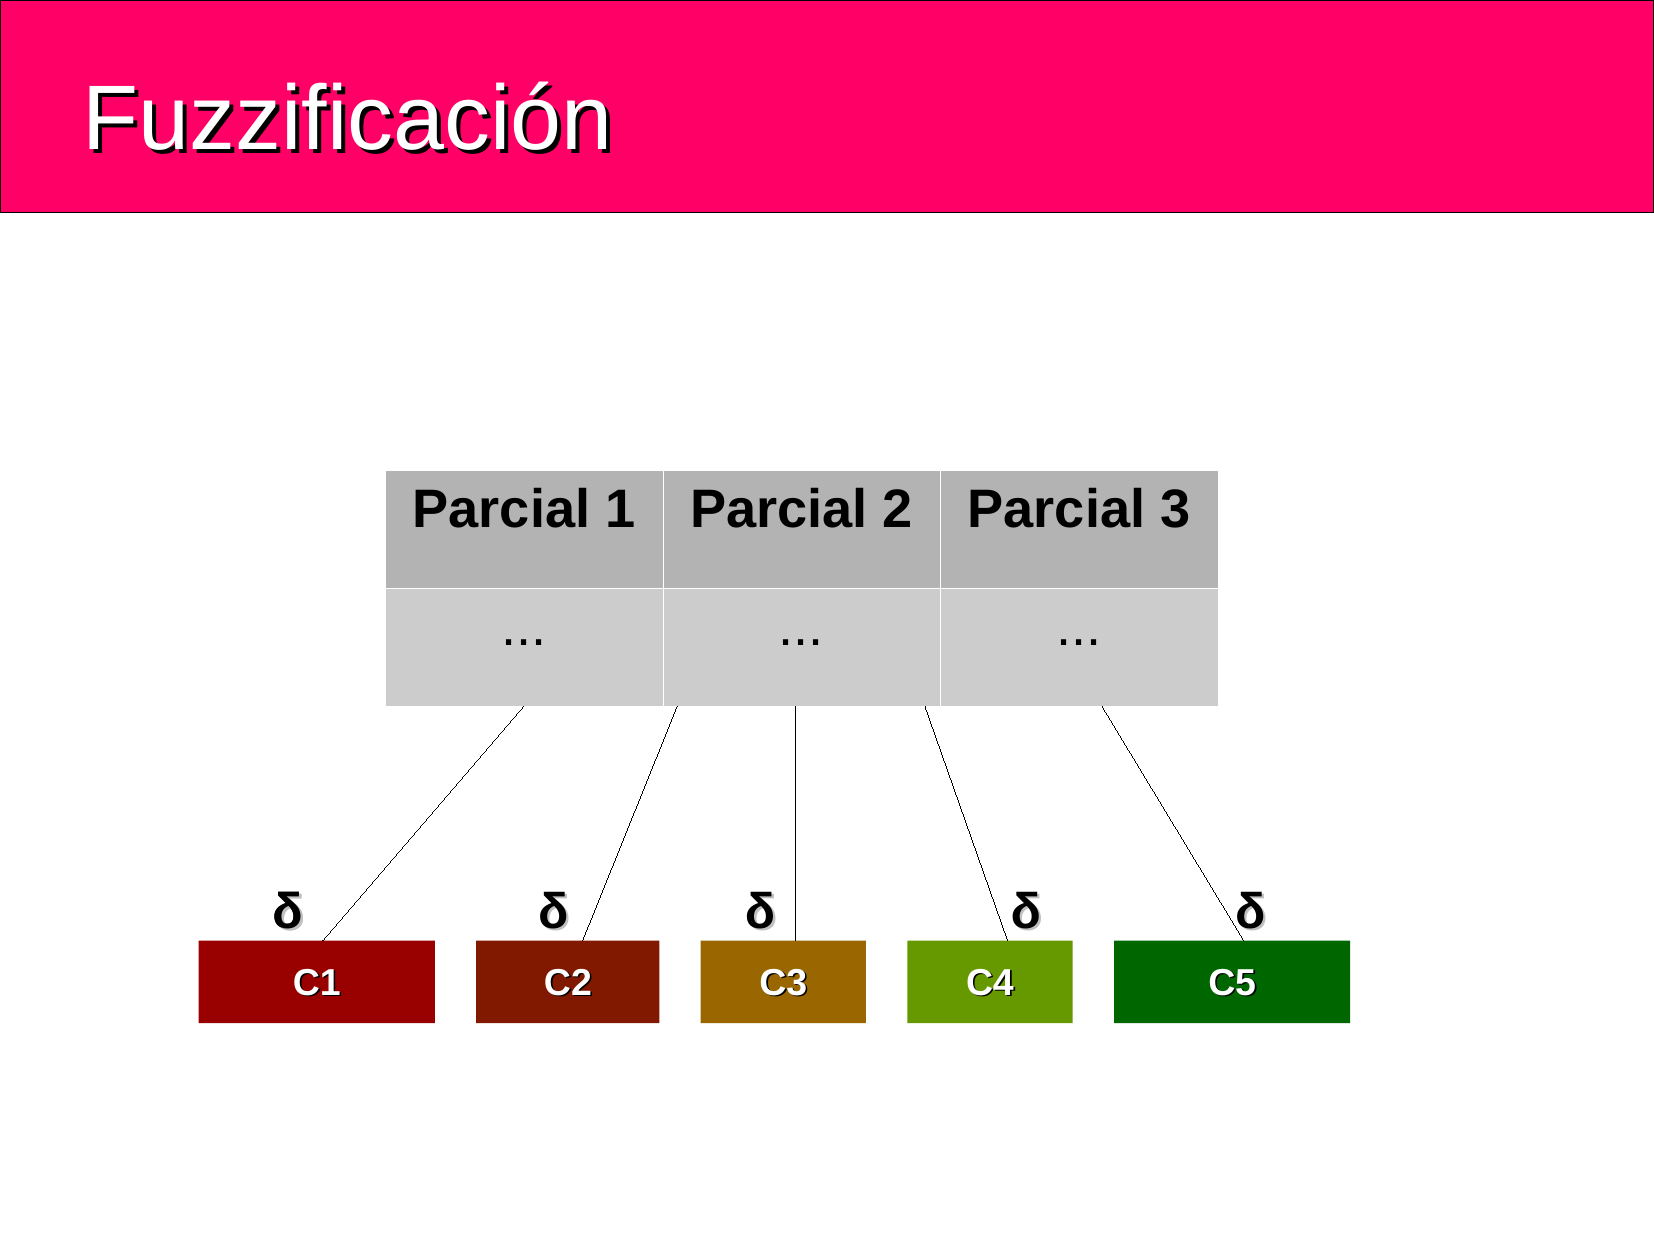

# Fuzzificación
| Parcial 1 | Parcial 2 | Parcial 3 |
| --- | --- | --- |
| ... | ... | ... |
δ
δ
δ
δ
δ
δ
C1
C2
C3
C4
C5